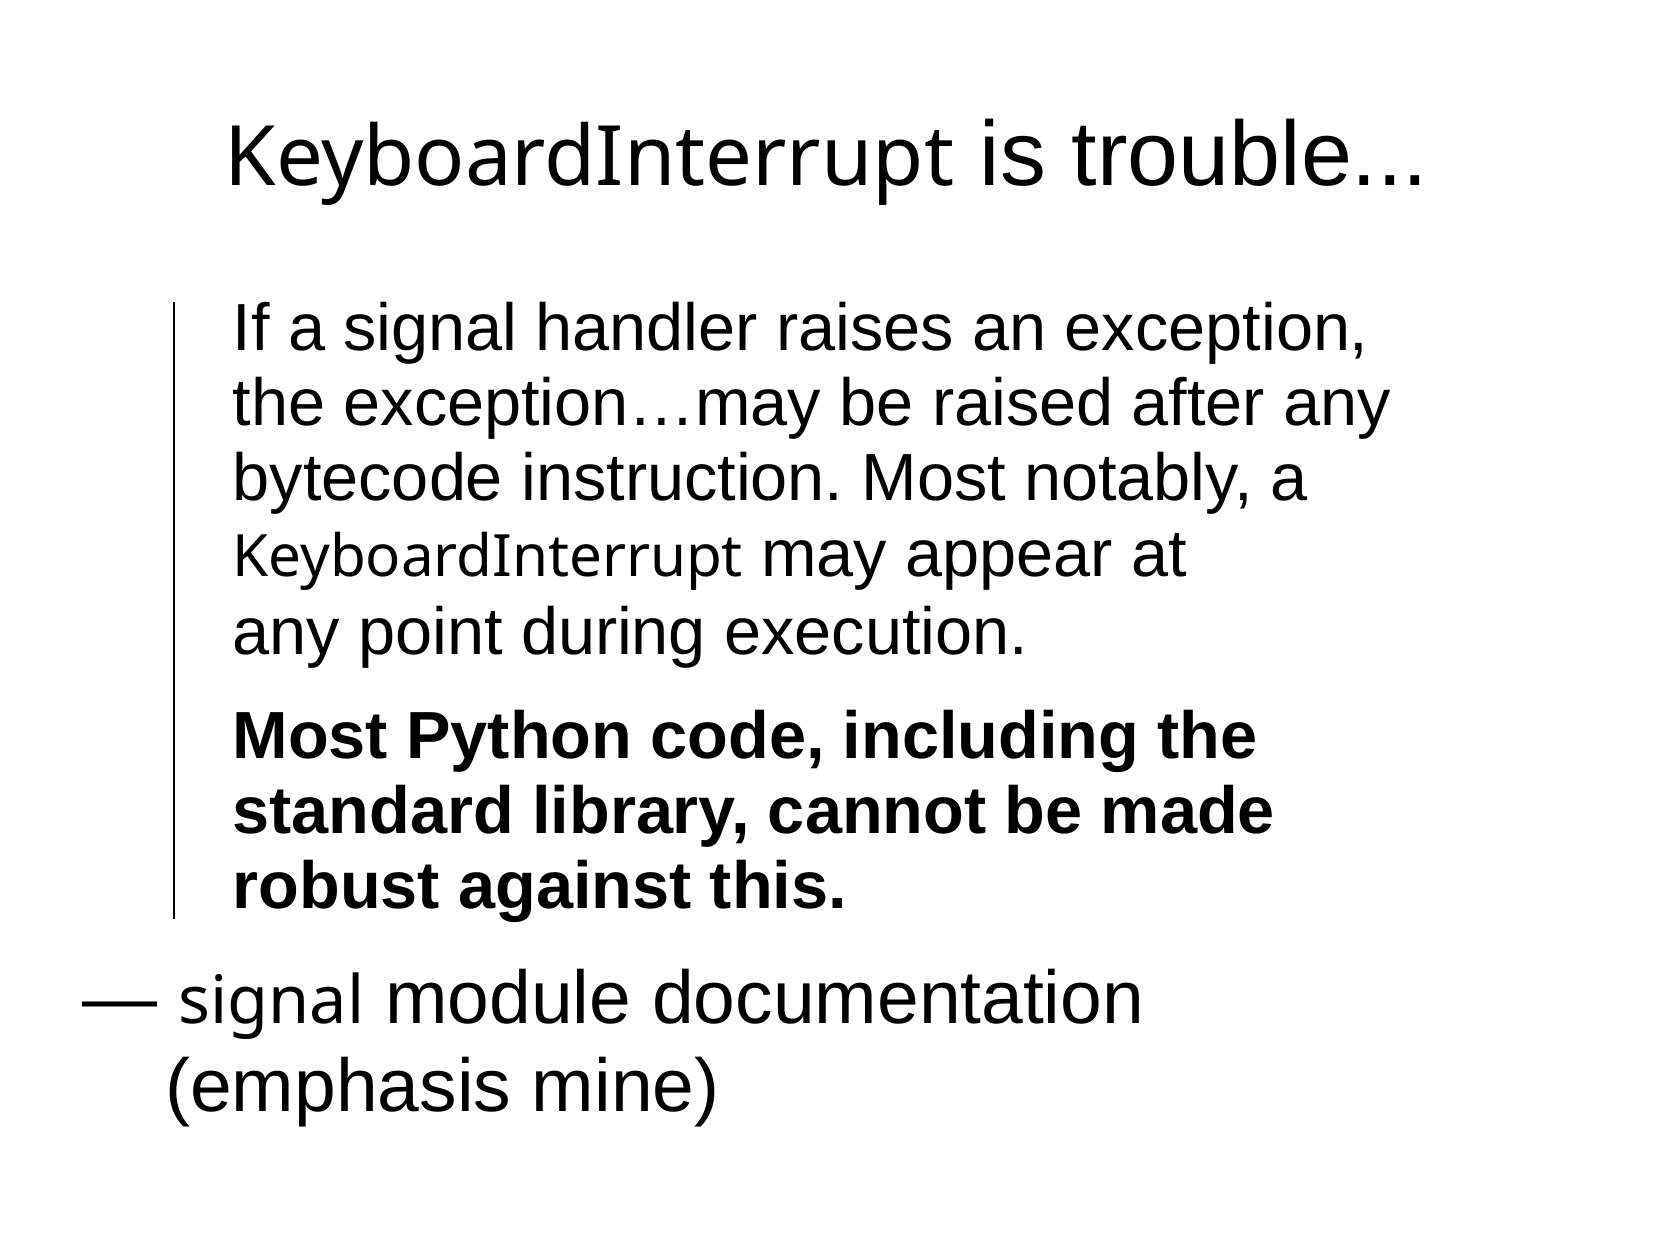

# KeyboardInterrupt is trouble...
If a signal handler raises an exception, the exception…may be raised after any bytecode instruction. Most notably, a KeyboardInterrupt may appear at
any point during execution.
Most Python code, including the standard library, cannot be made robust against this.
— signal module documentation
(emphasis mine)